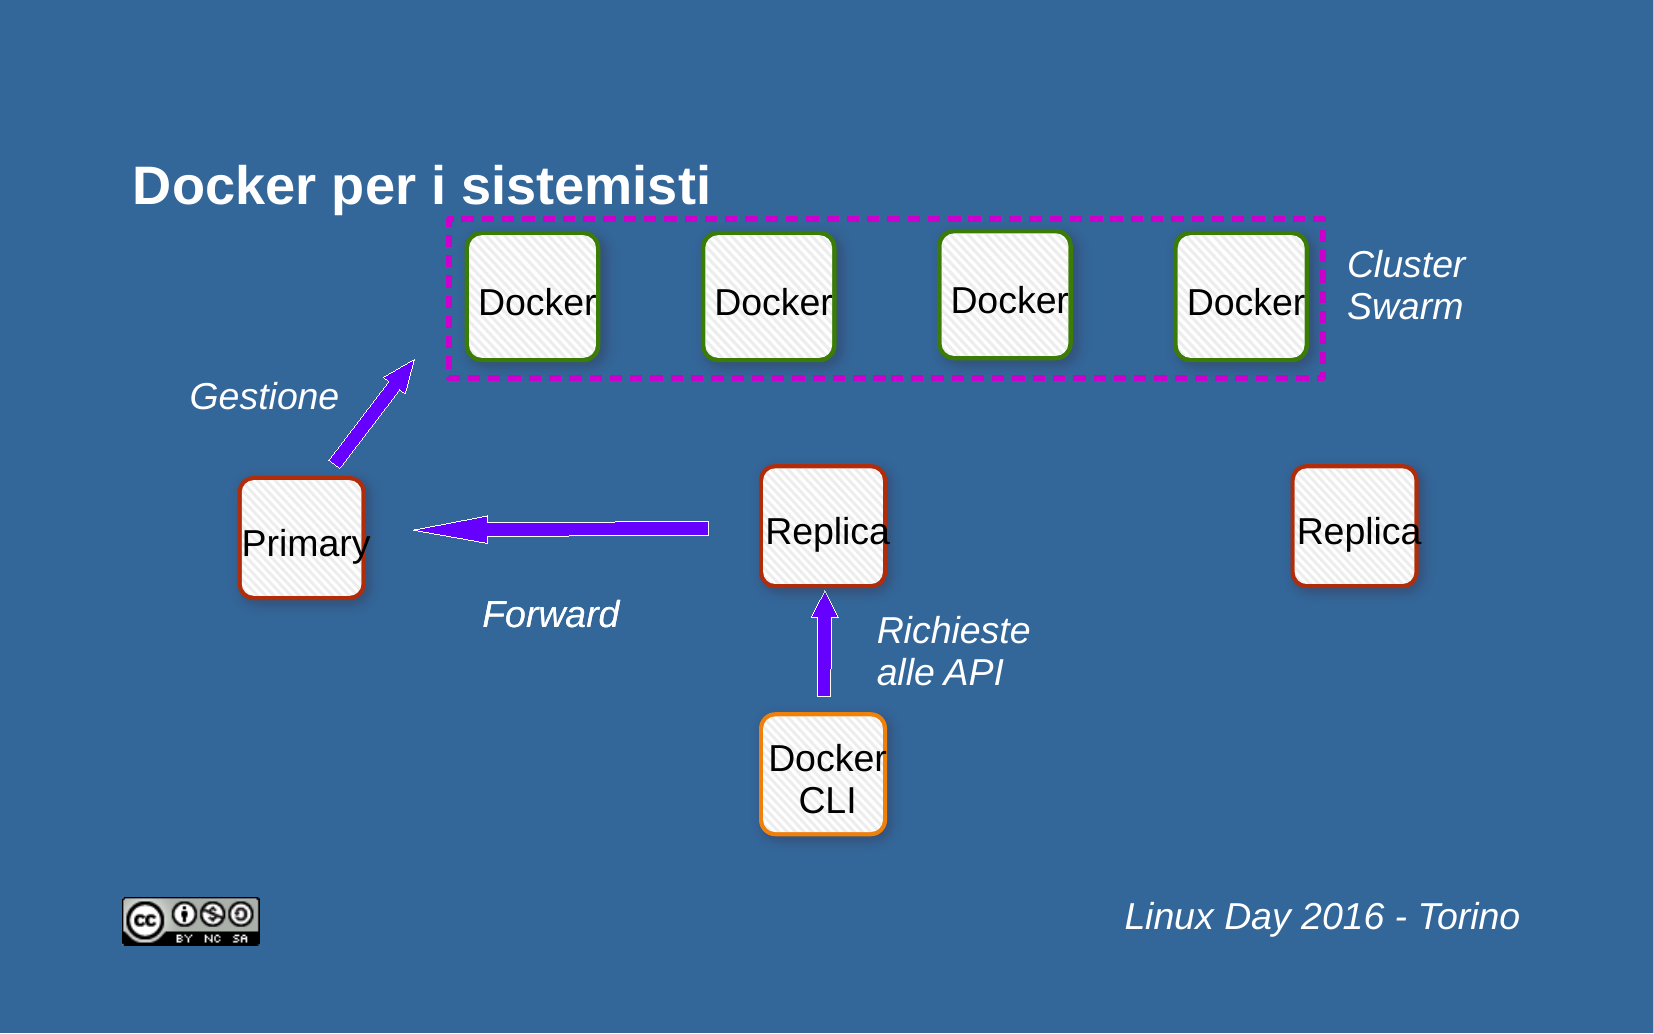

Docker per i sistemisti
Docker
Docker
Docker
Docker
Cluster
Swarm
Gestione
Replica
Replica
Primary
Forward
Forward
Richieste alle API
Docker
CLI
Linux Day 2016 - Torino